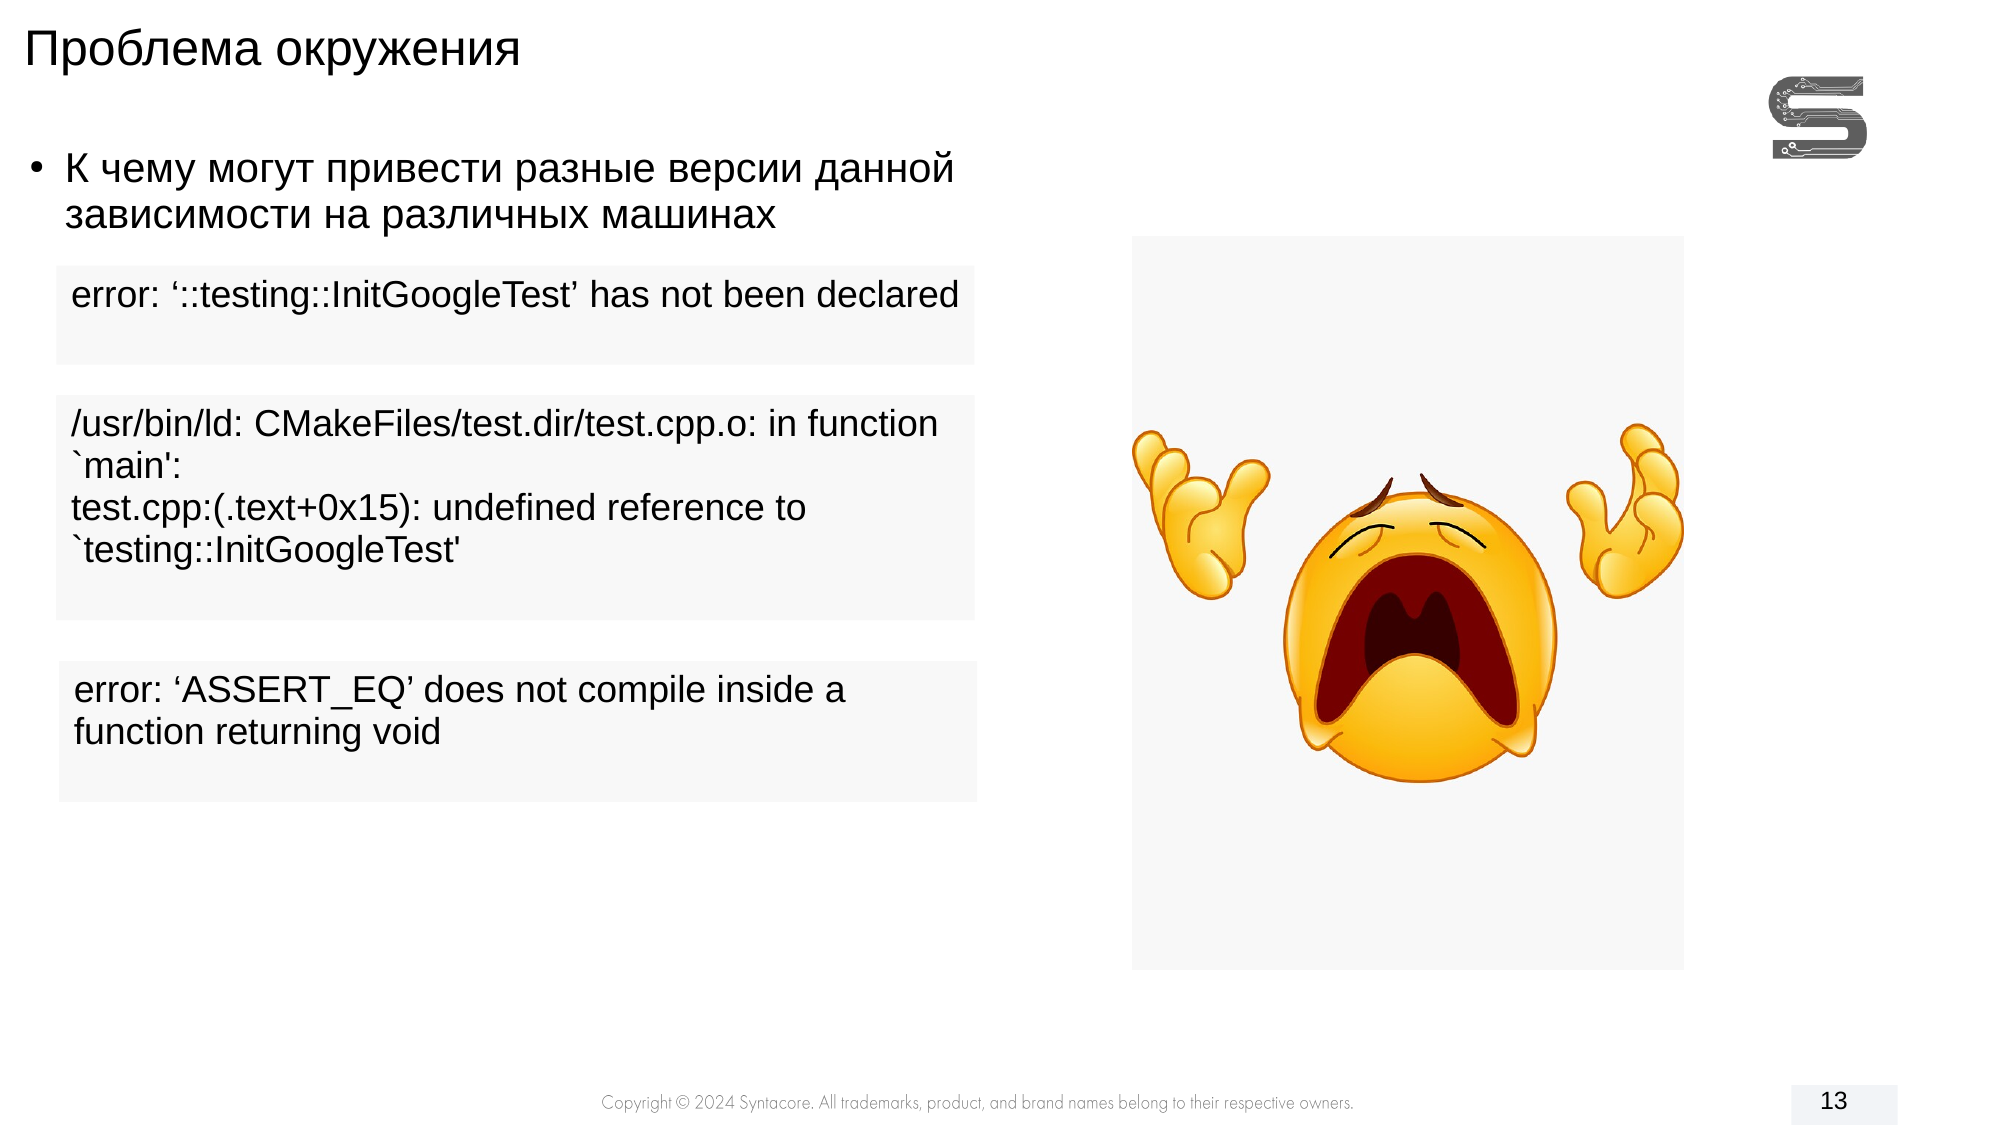

Проблема окружения
К чему могут привести разные версии данной зависимости на различных машинах
error: ‘::testing::InitGoogleTest’ has not been declared
/usr/bin/ld: CMakeFiles/test.dir/test.cpp.o: in function `main':
test.cpp:(.text+0x15): undefined reference to `testing::InitGoogleTest'
/usr/bin/ld: CMakeFiles/test.dir/test.cpp.o: in function `main':
test.cpp:(.text+0x15): undefined reference to `testing::InitGoogleTest'
error: ‘ASSERT_EQ’ does not compile inside a function returning void